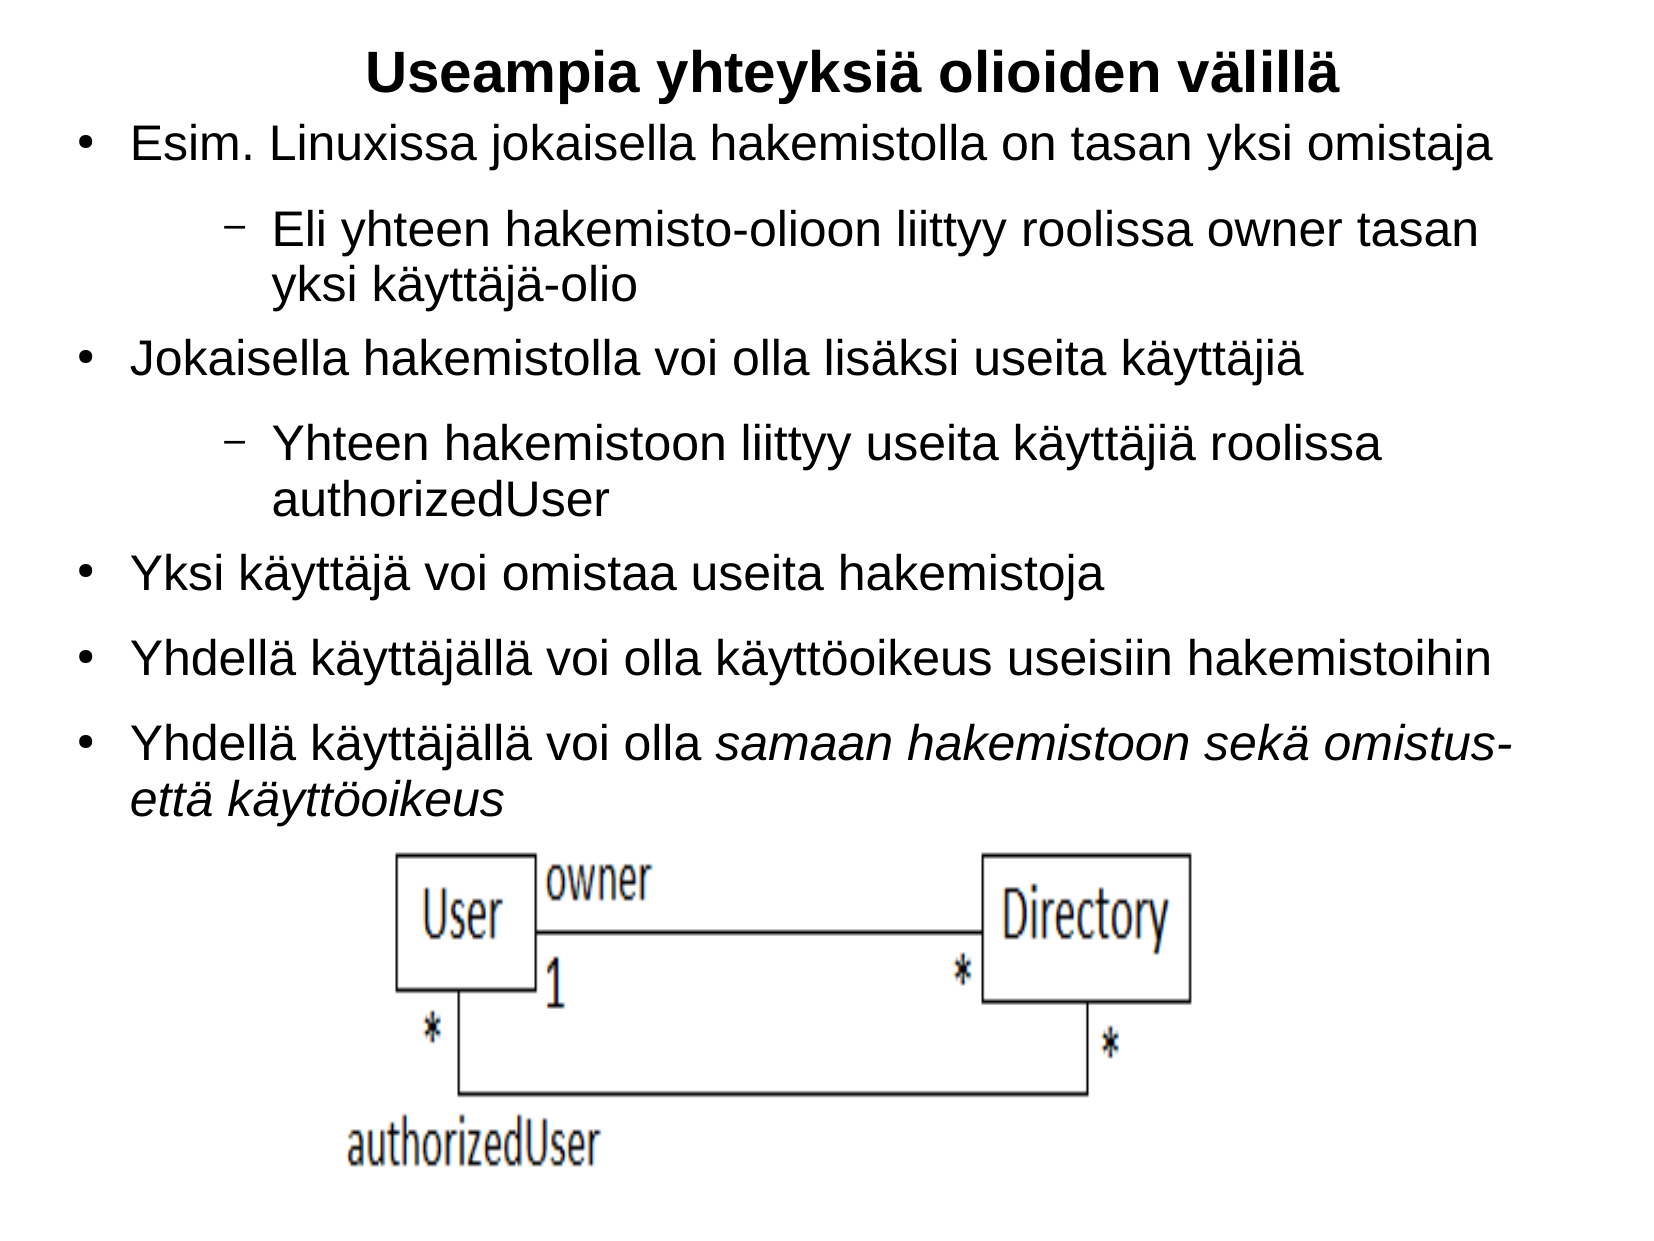

# Useampia yhteyksiä olioiden välillä
Esim. Linuxissa jokaisella hakemistolla on tasan yksi omistaja
Eli yhteen hakemisto-olioon liittyy roolissa owner tasan yksi käyttäjä-olio
Jokaisella hakemistolla voi olla lisäksi useita käyttäjiä
Yhteen hakemistoon liittyy useita käyttäjiä roolissa authorizedUser
Yksi käyttäjä voi omistaa useita hakemistoja
Yhdellä käyttäjällä voi olla käyttöoikeus useisiin hakemistoihin
Yhdellä käyttäjällä voi olla samaan hakemistoon sekä omistus- että käyttöoikeus